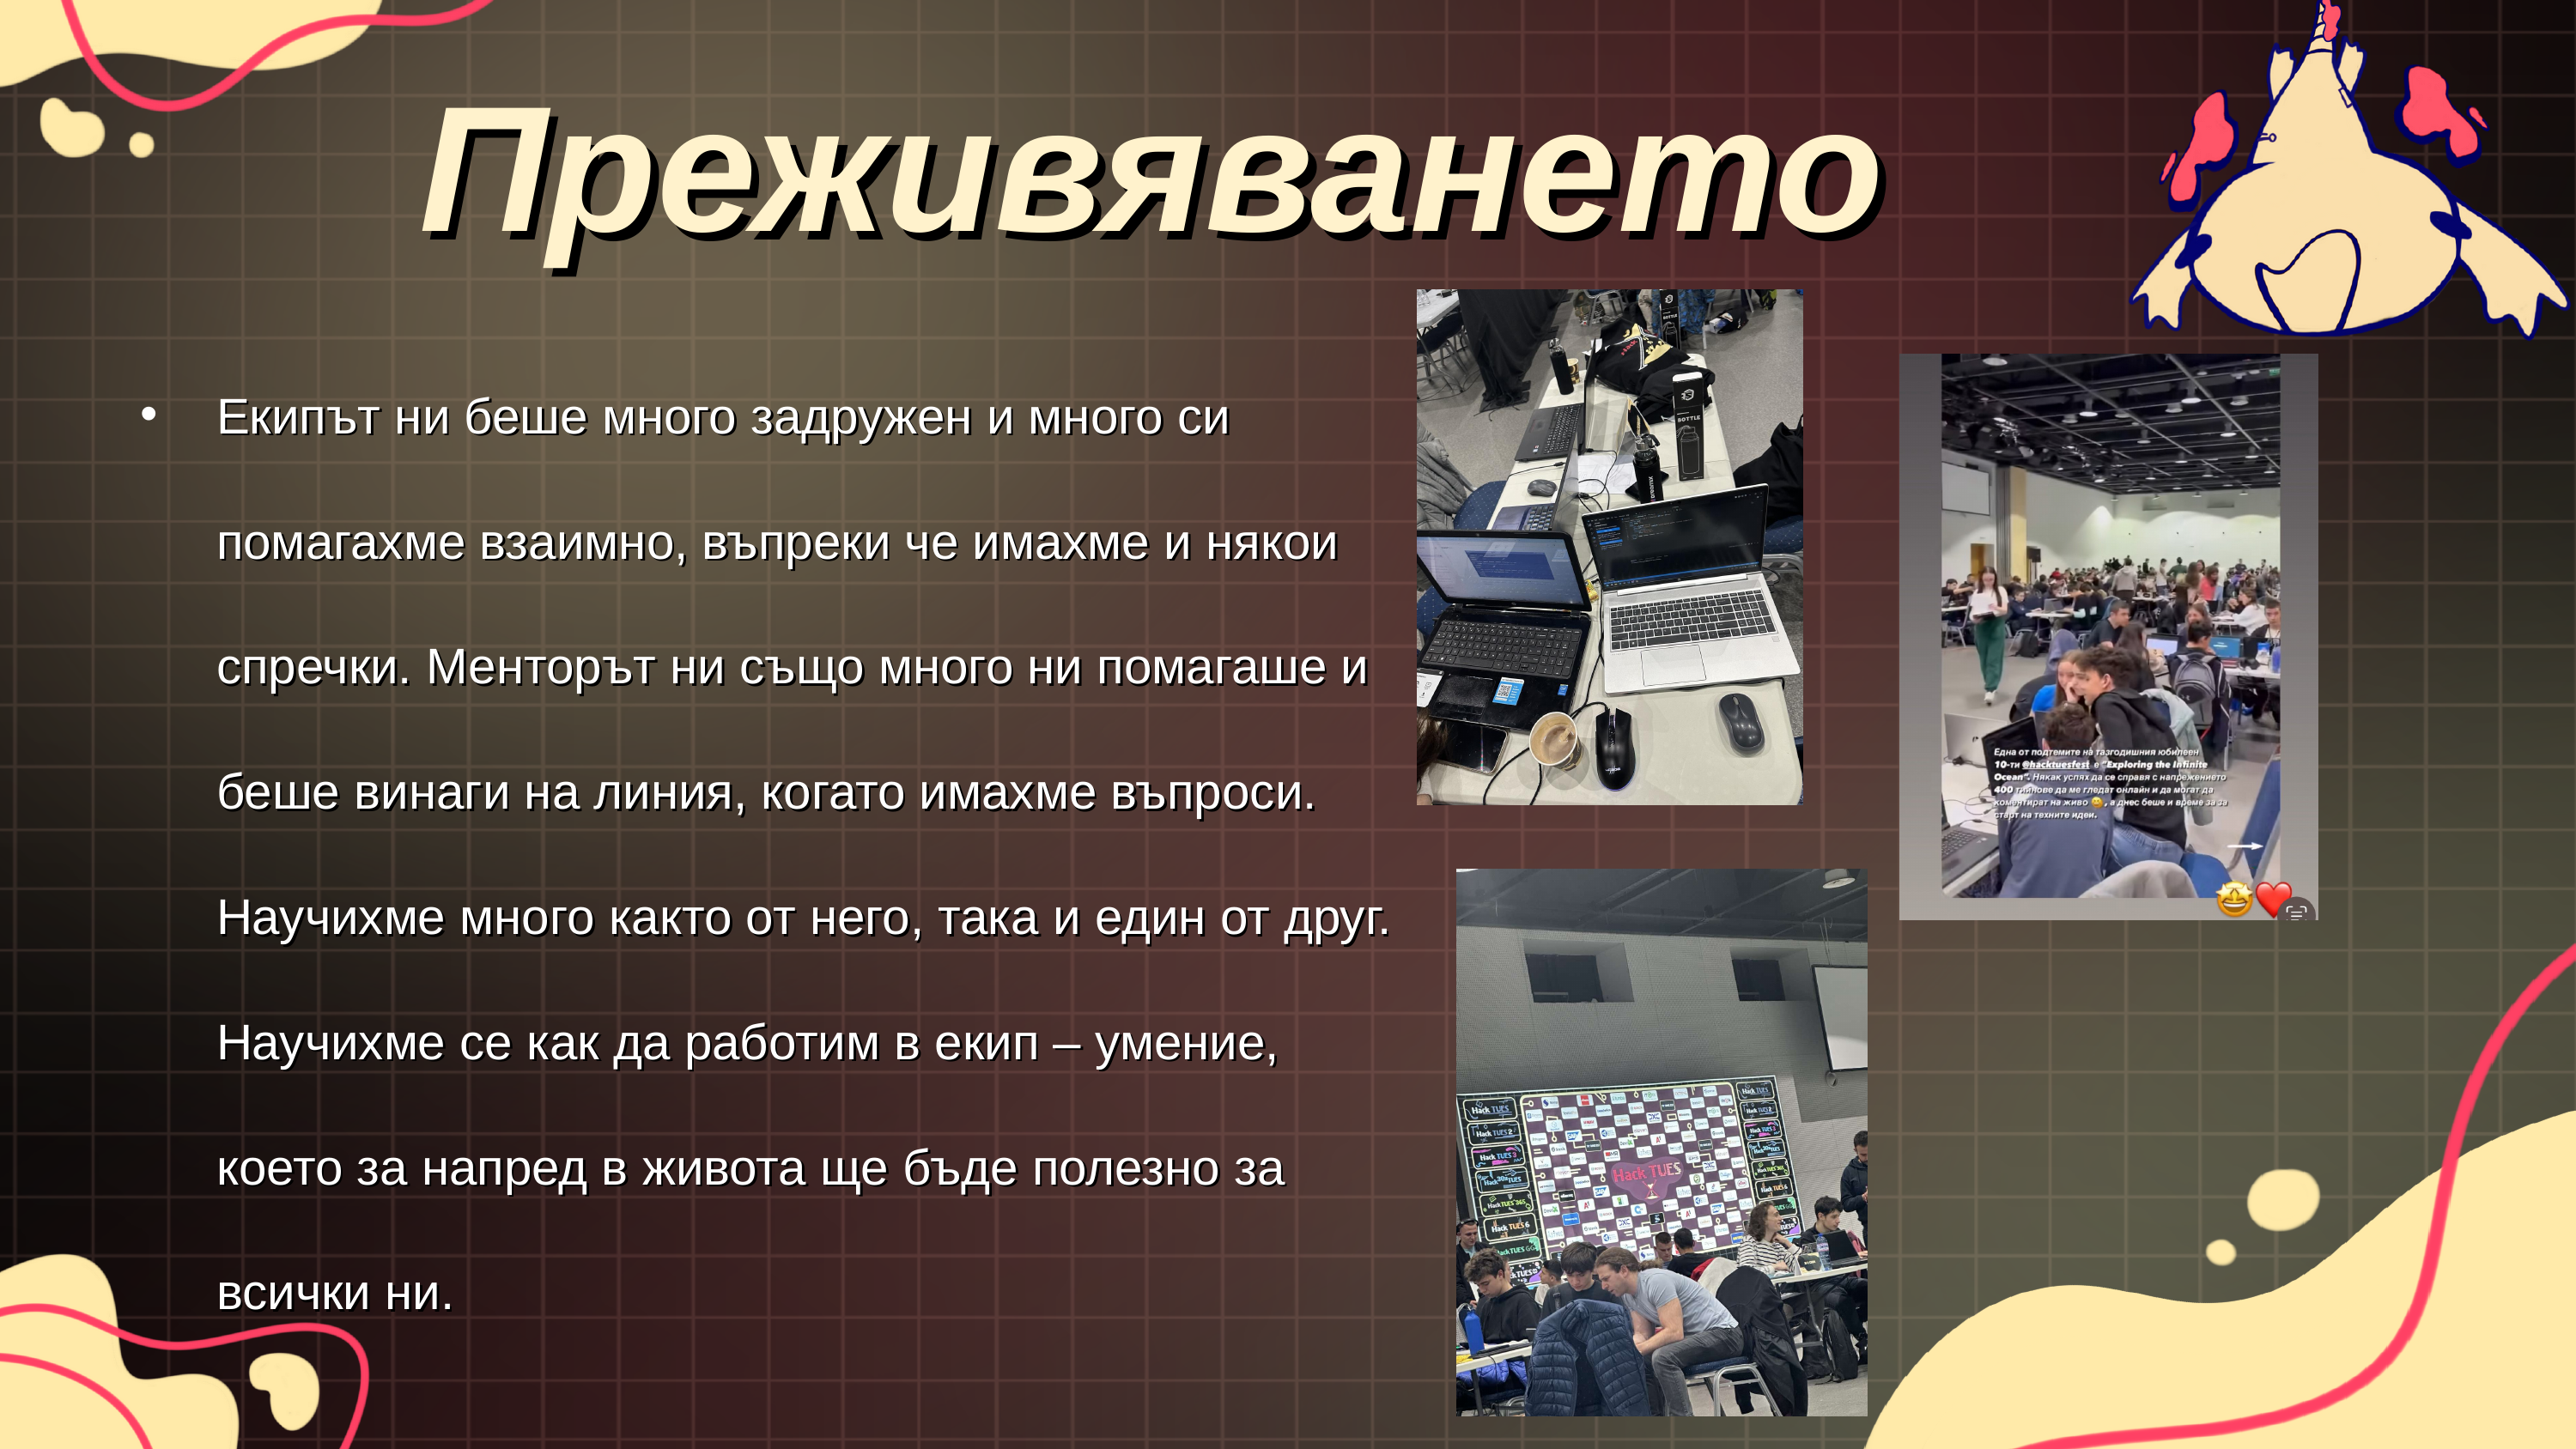

Преживяването
Екипът ни беше много задружен и много си помагахме взаимно, въпреки че имахме и някои спречки. Менторът ни също много ни помагаше и беше винаги на линия, когато имахме въпроси. Научихме много както от него, така и един от друг. Научихме се как да работим в екип – умение, което за напред в живота ще бъде полезно за всички ни.